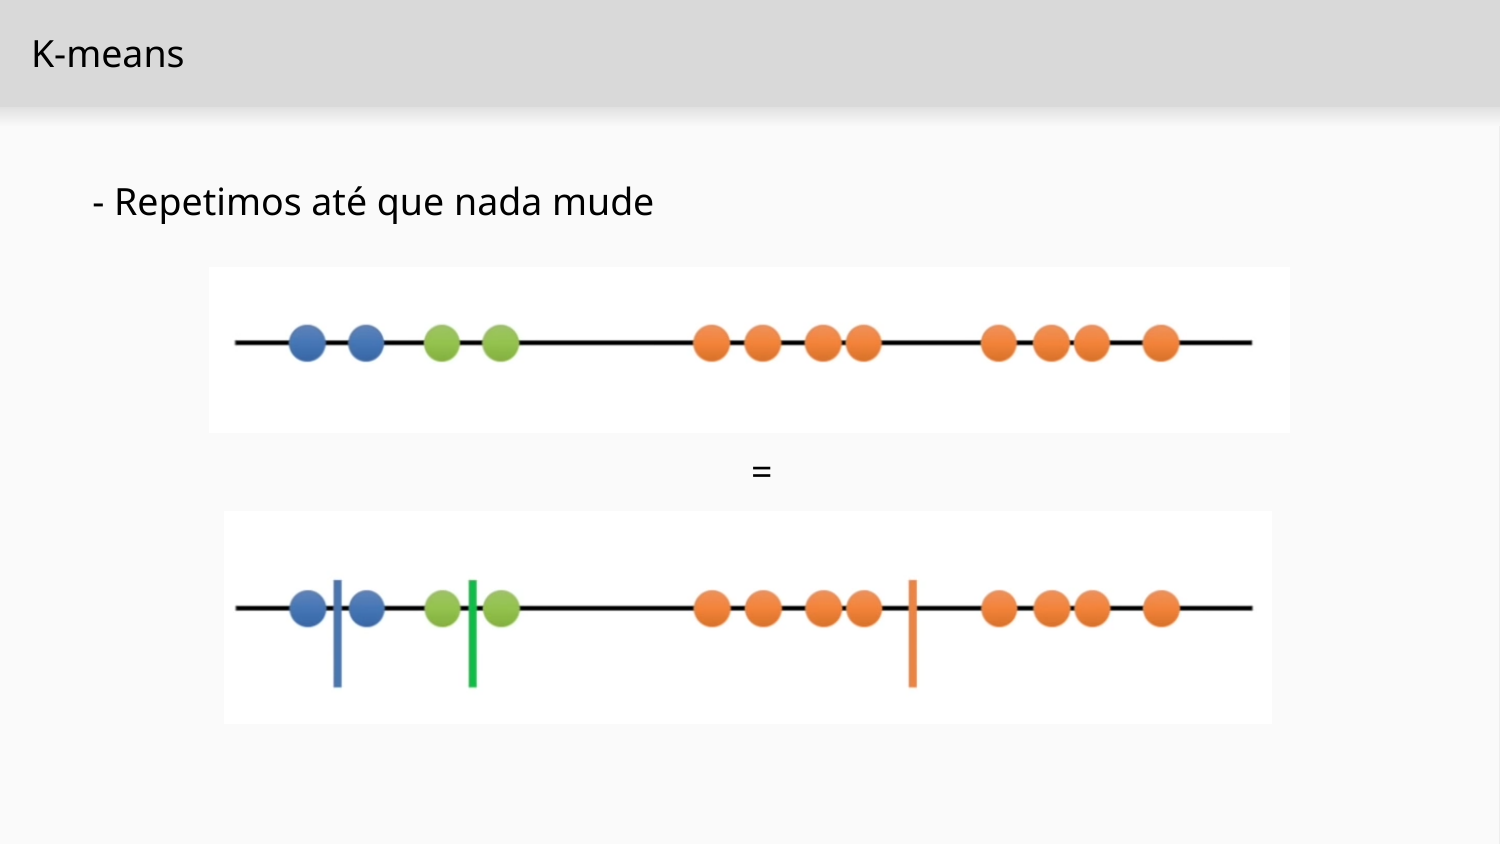

# K-means
- Repetimos até que nada mude
								 =